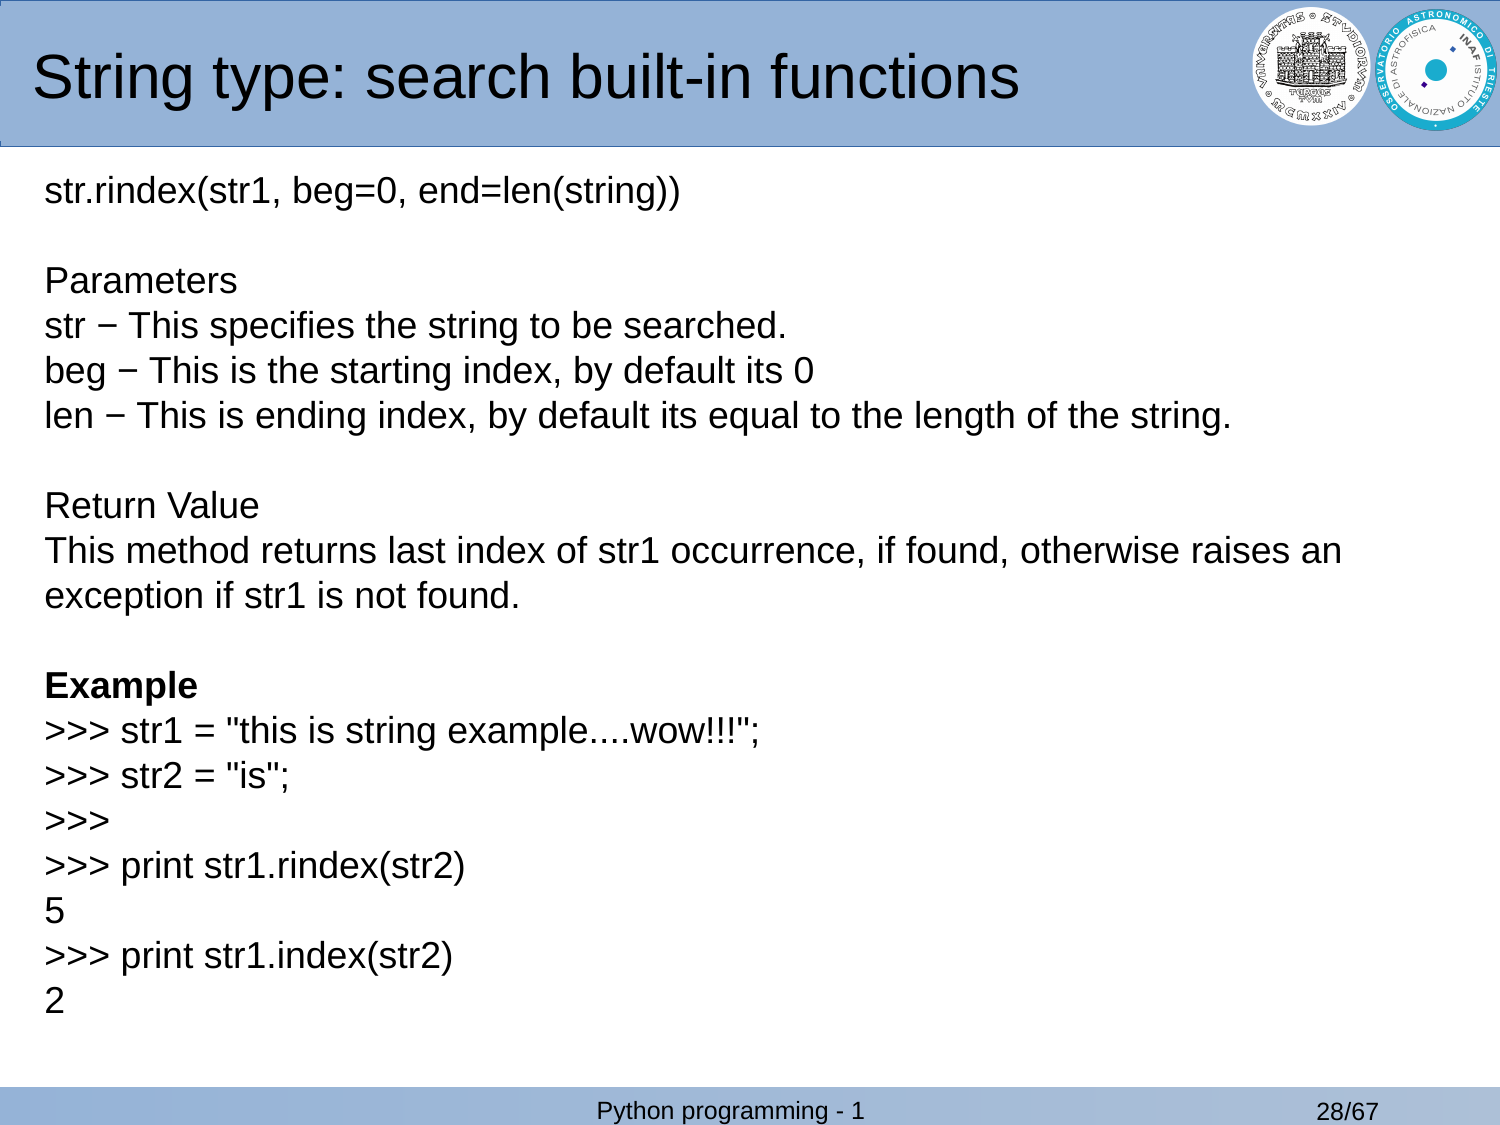

String type: search built-in functions
# str.rindex(str1, beg=0, end=len(string))
Parameters
str − This specifies the string to be searched.
beg − This is the starting index, by default its 0
len − This is ending index, by default its equal to the length of the string.
Return Value
This method returns last index of str1 occurrence, if found, otherwise raises an exception if str1 is not found.
Example
>>> str1 = "this is string example....wow!!!";
>>> str2 = "is";
>>>
>>> print str1.rindex(str2)
5
>>> print str1.index(str2)
2